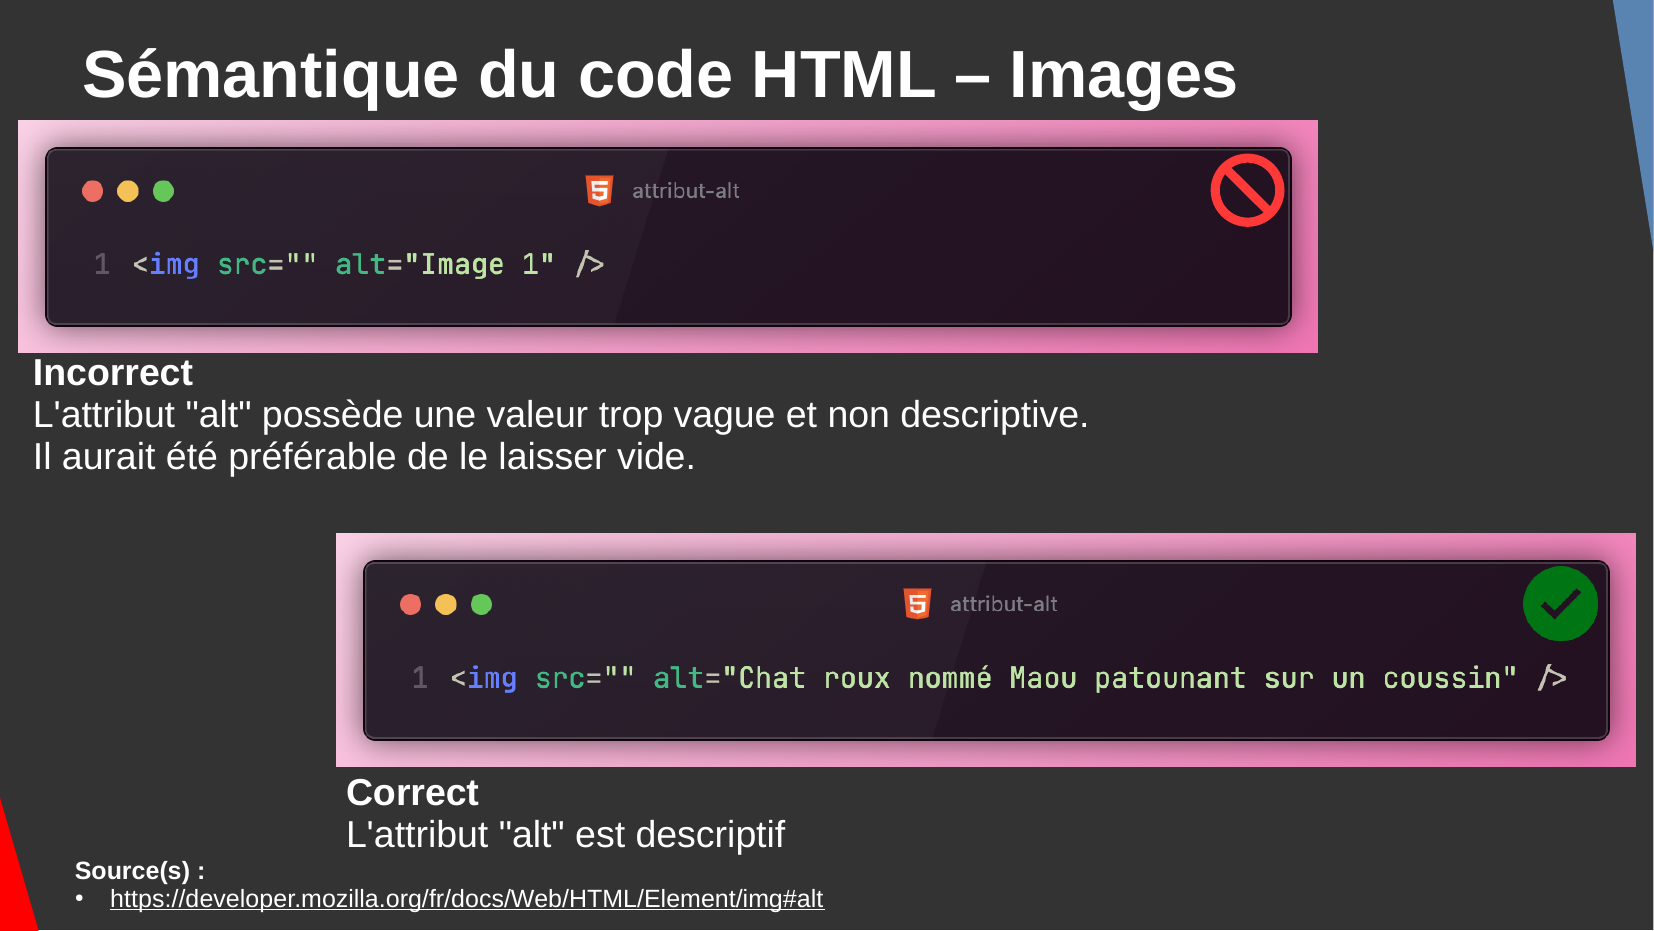

# Sémantique du code HTML – Images
Incorrect
L'attribut "alt" possède une valeur trop vague et non descriptive.
Il aurait été préférable de le laisser vide.
Correct
L'attribut "alt" est descriptif
Source(s) :
https://developer.mozilla.org/fr/docs/Web/HTML/Element/img#alt